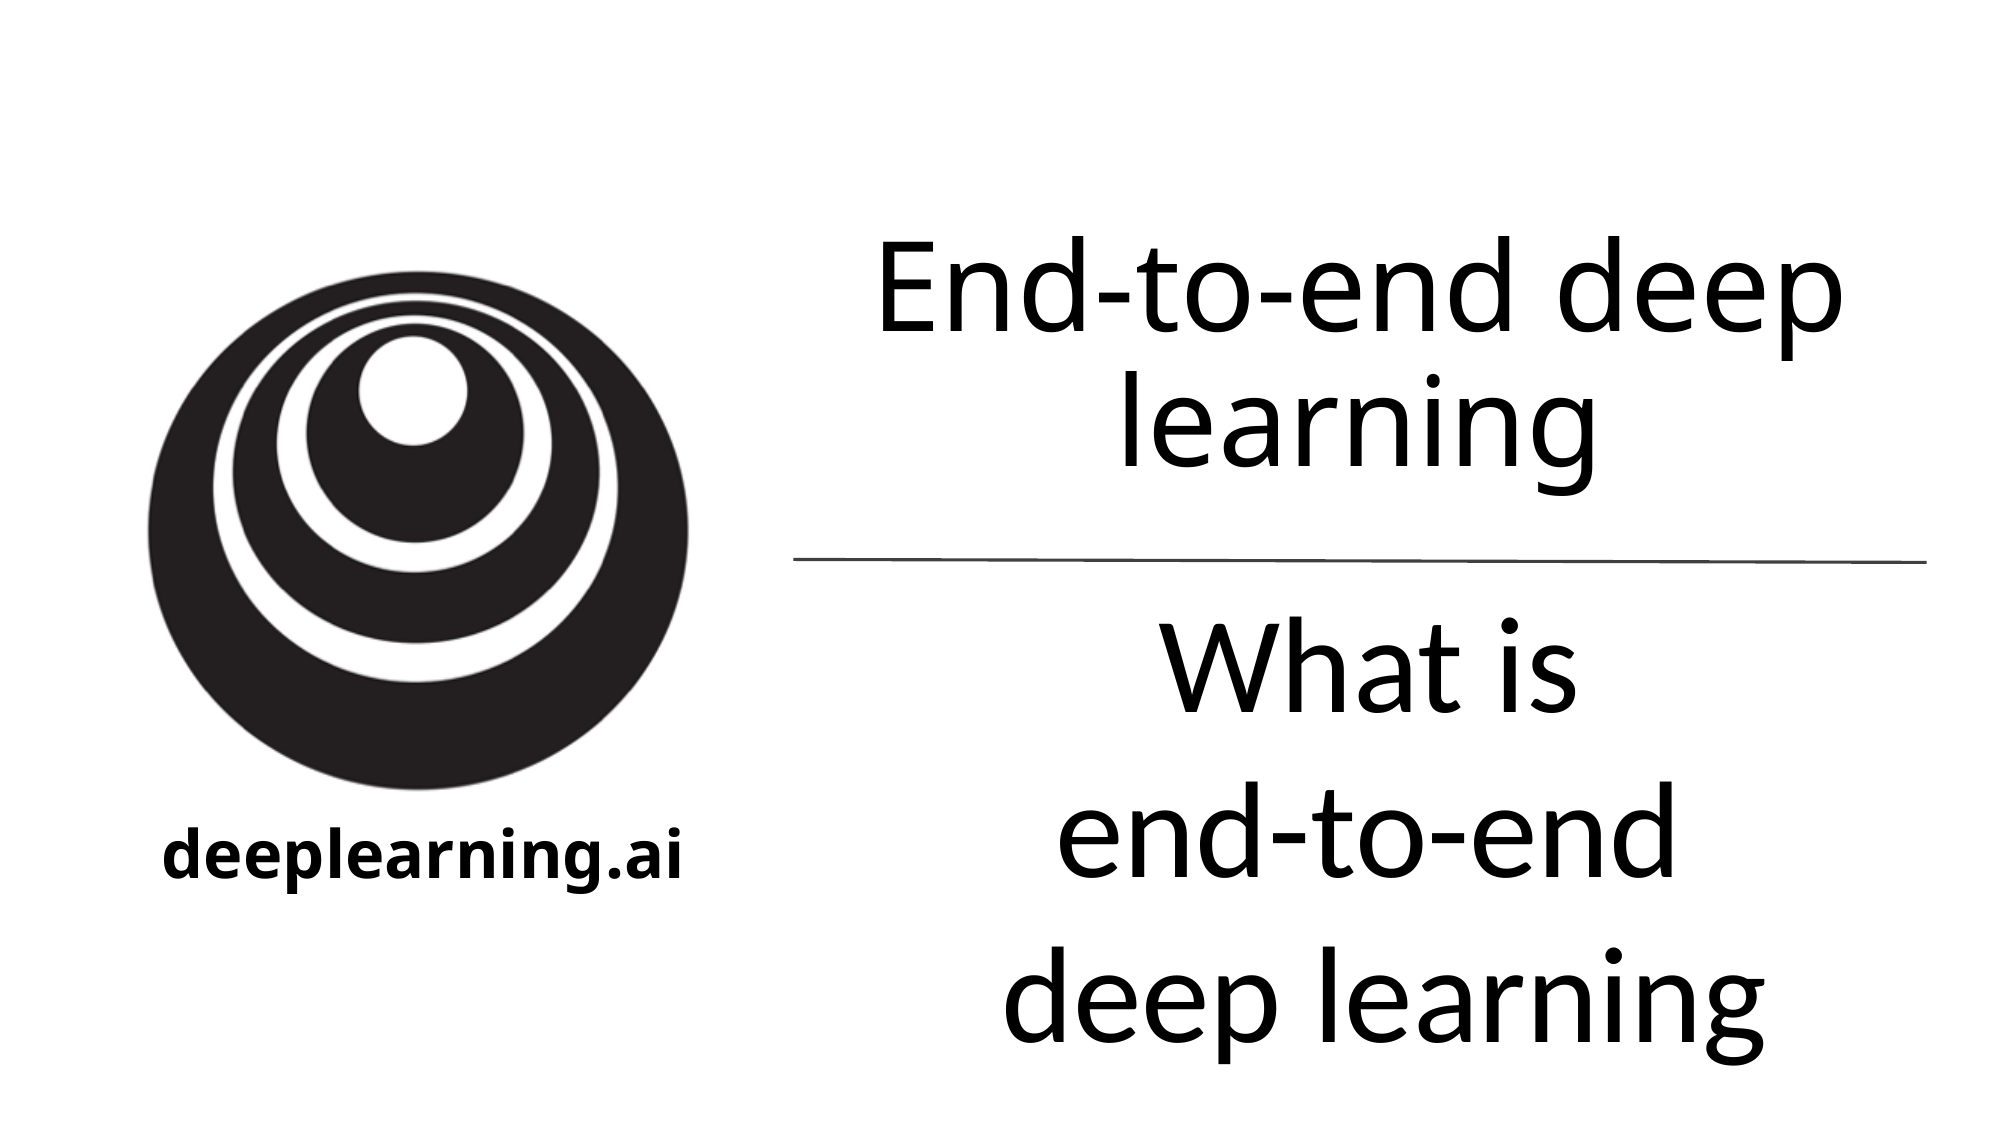

End-to-end deep learning
deeplearning.ai
What is
end-to-end
deep learning